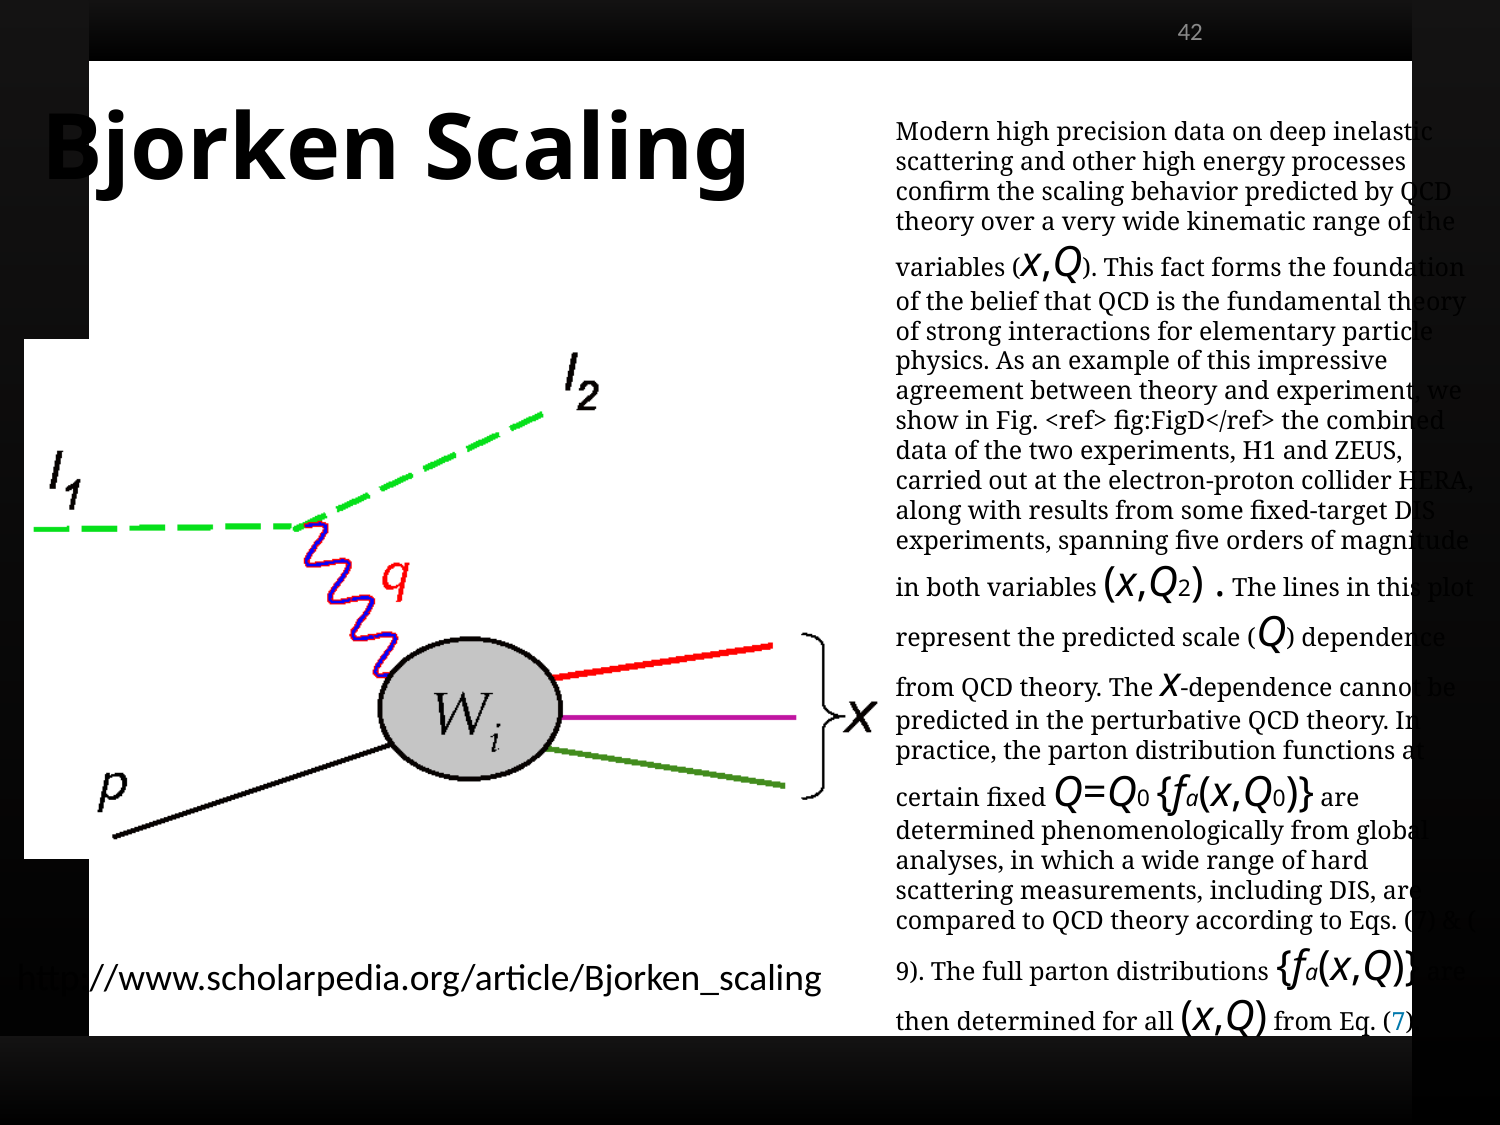

42
# Bjorken Scaling
Modern high precision data on deep inelastic scattering and other high energy processes confirm the scaling behavior predicted by QCD theory over a very wide kinematic range of the variables (x,Q). This fact forms the foundation of the belief that QCD is the fundamental theory of strong interactions for elementary particle physics. As an example of this impressive agreement between theory and experiment, we show in Fig. <ref> fig:FigD</ref> the combined data of the two experiments, H1 and ZEUS, carried out at the electron-proton collider HERA, along with results from some fixed-target DIS experiments, spanning five orders of magnitude in both variables (x,Q2) . The lines in this plot represent the predicted scale (Q) dependence from QCD theory. The x-dependence cannot be predicted in the perturbative QCD theory. In practice, the parton distribution functions at certain fixed Q=Q0 {fa(x,Q0)} are determined phenomenologically from global analyses, in which a wide range of hard scattering measurements, including DIS, are compared to QCD theory according to Eqs. (7) & (9). The full parton distributions {fa(x,Q)} are then determined for all (x,Q) from Eq. (7).
http://www.scholarpedia.org/article/Bjorken_scaling